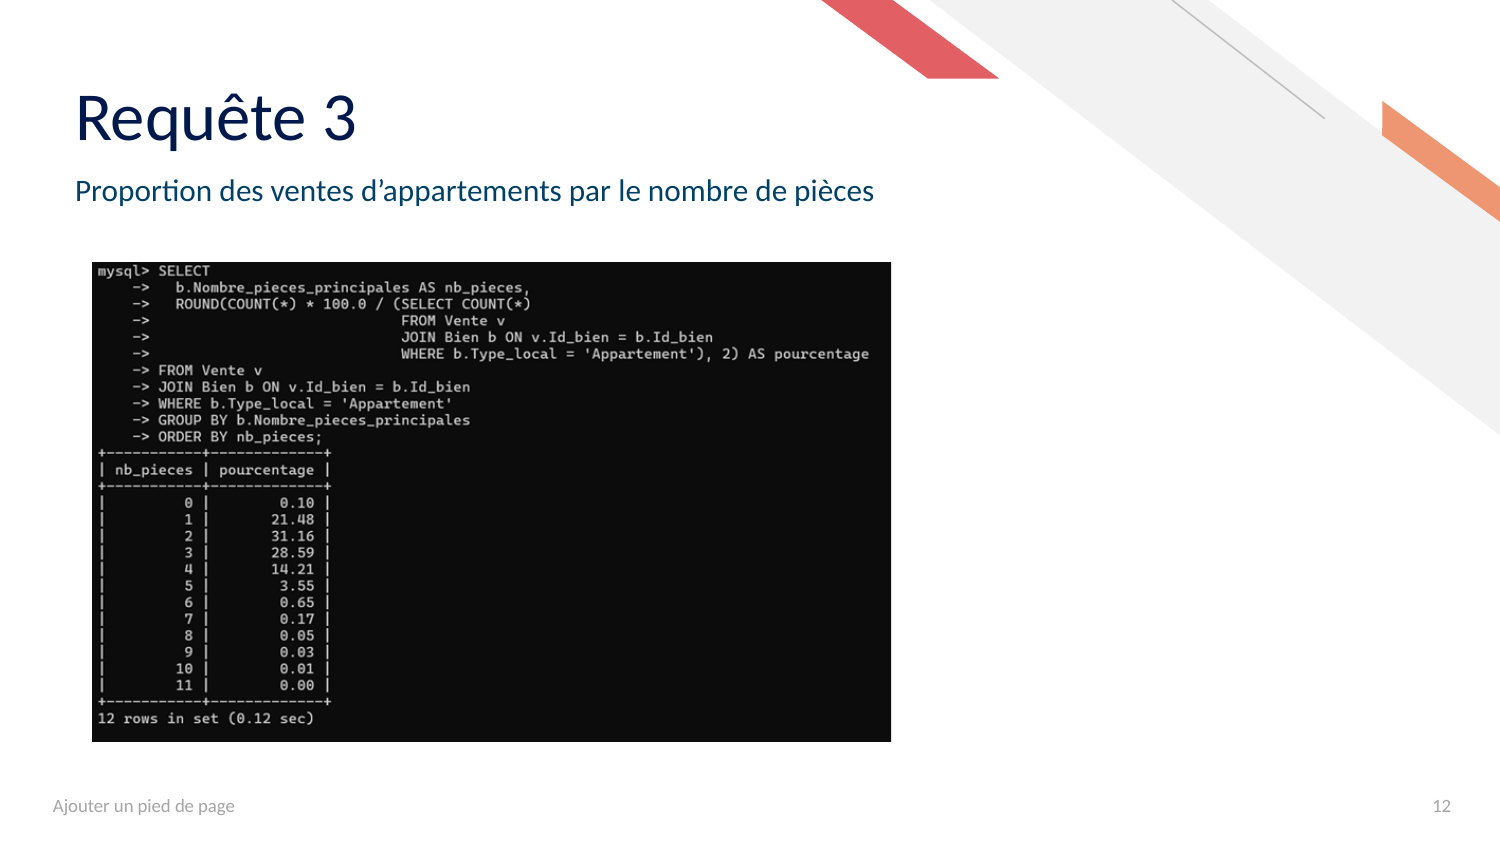

# Requête 3
Proportion des ventes d’appartements par le nombre de pièces
Ajouter un pied de page